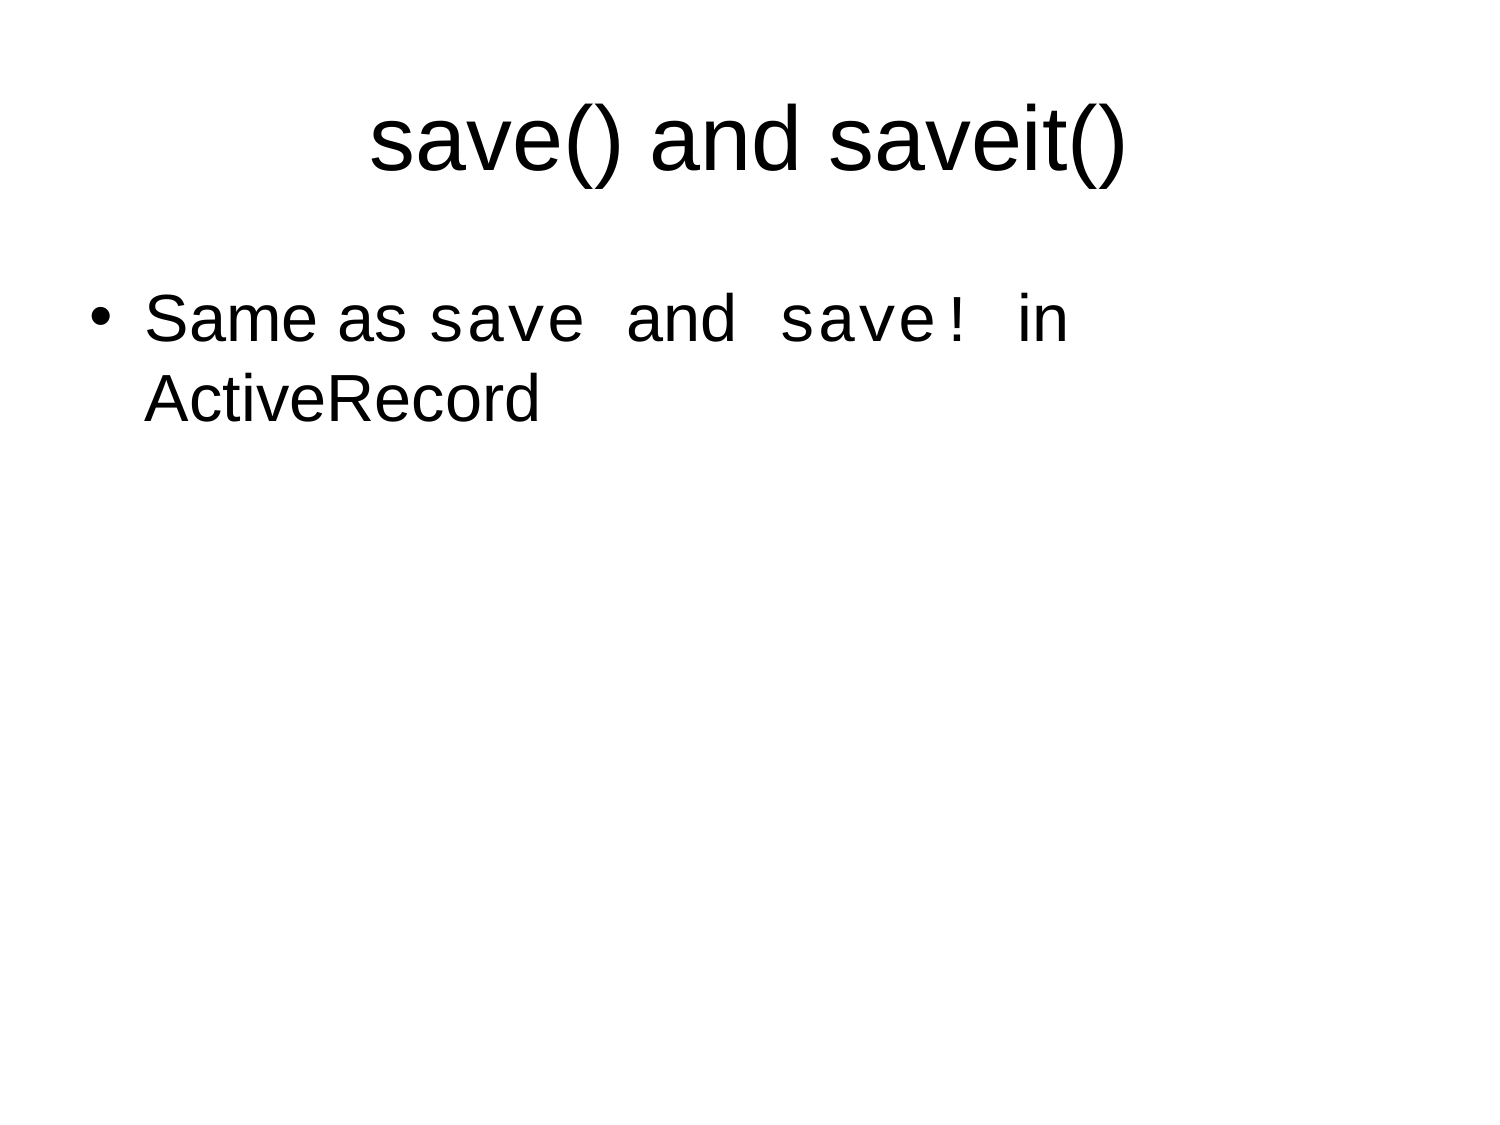

# save() and saveit()
Same as save and save! in ActiveRecord